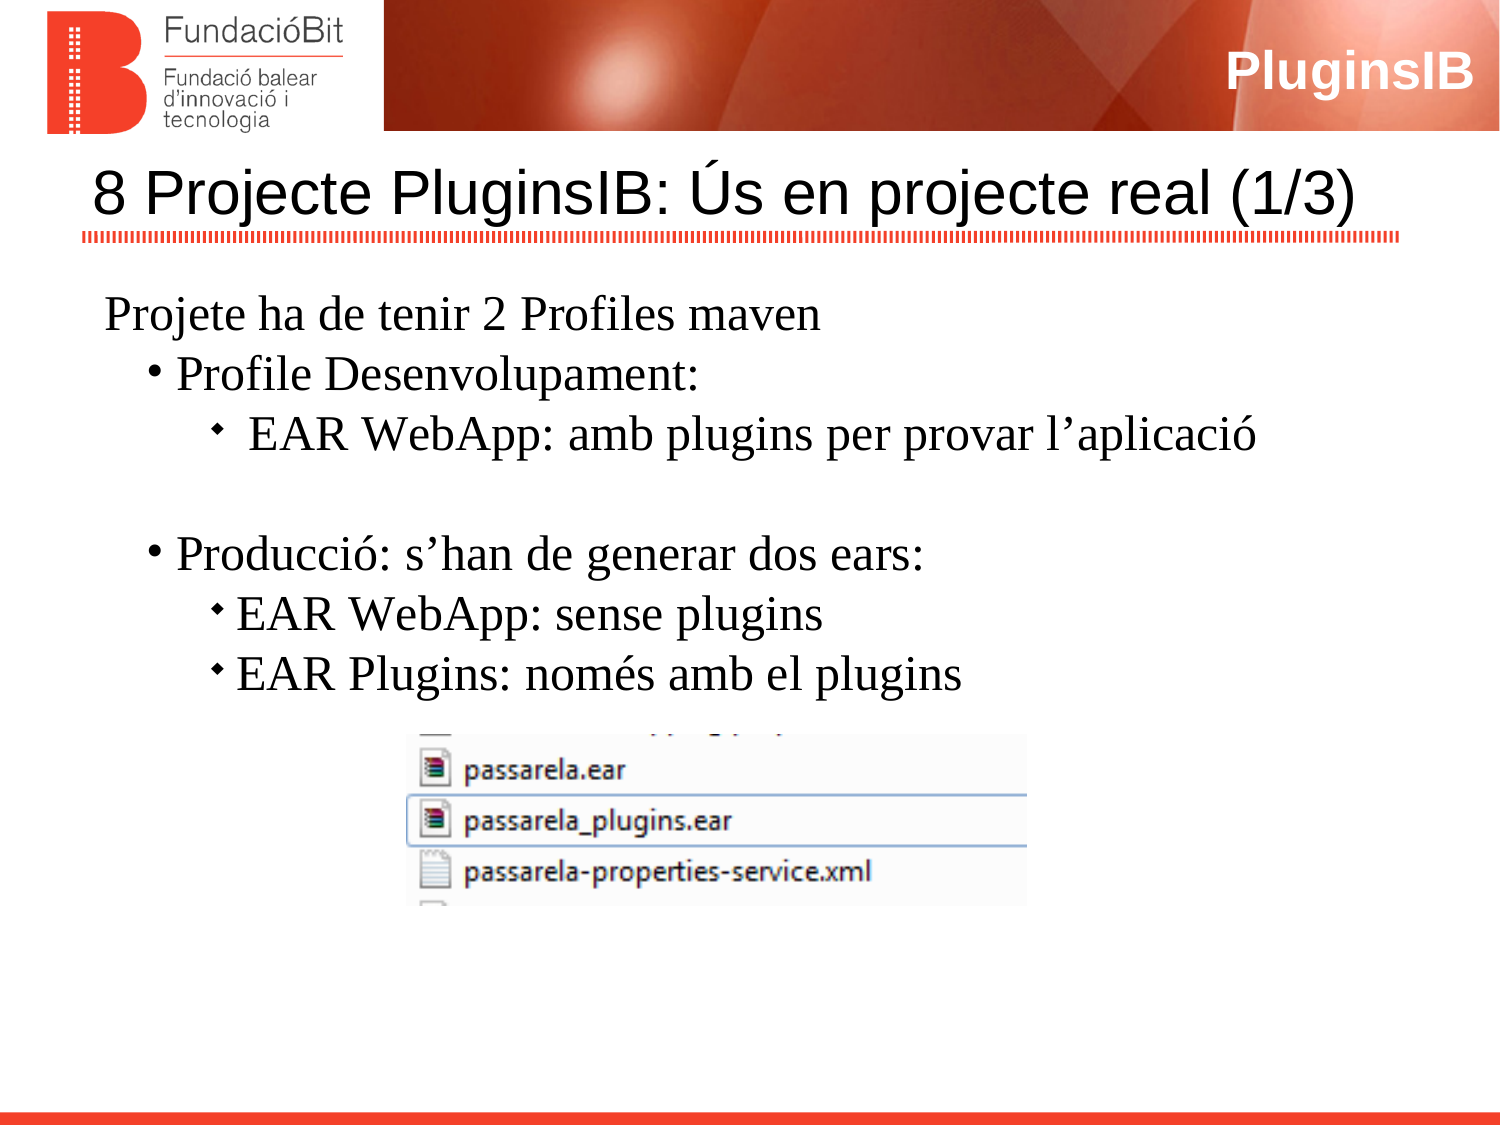

# PluginsIB
 8 Projecte PluginsIB: Ús en projecte real (1/3)
Projete ha de tenir 2 Profiles maven
 Profile Desenvolupament:
 EAR WebApp: amb plugins per provar l’aplicació
 Producció: s’han de generar dos ears:
 EAR WebApp: sense plugins
 EAR Plugins: només amb el plugins